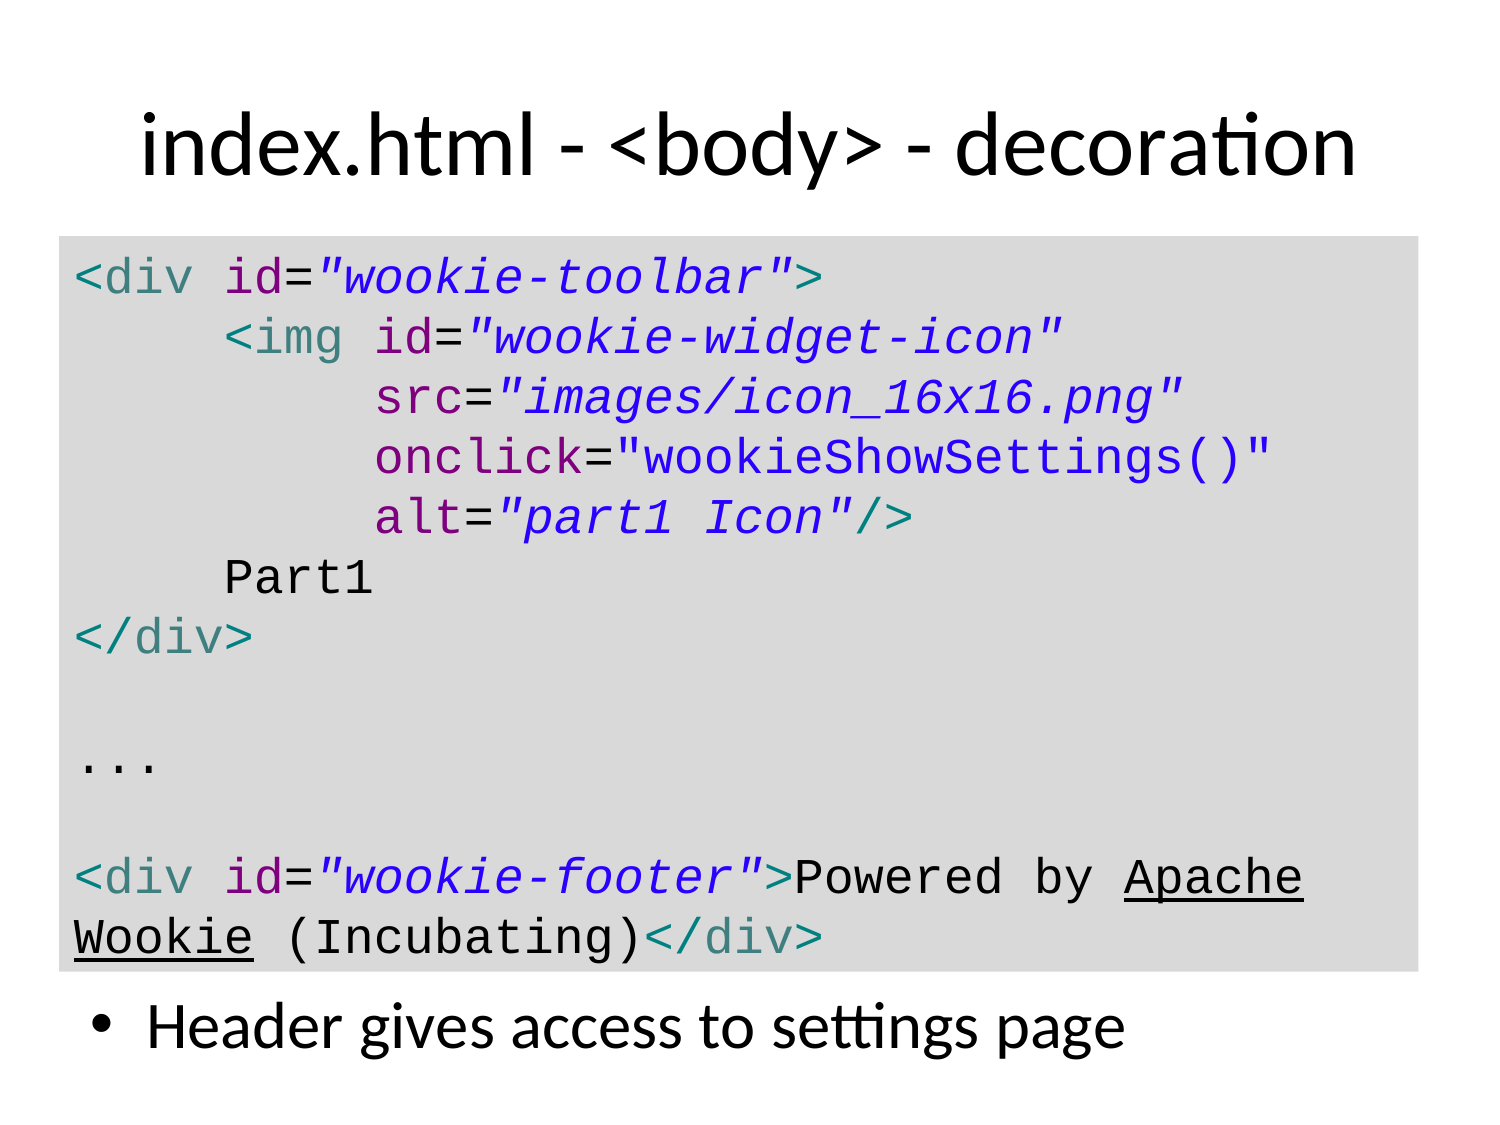

# index.html - <body> - decoration
<div id="wookie-toolbar">
	<img id="wookie-widget-icon"
		src="images/icon_16x16.png"
		onclick="wookieShowSettings()"
		alt="part1 Icon"/>
	Part1
</div>
...
<div id="wookie-footer">Powered by Apache Wookie (Incubating)</div>
Header gives access to settings page